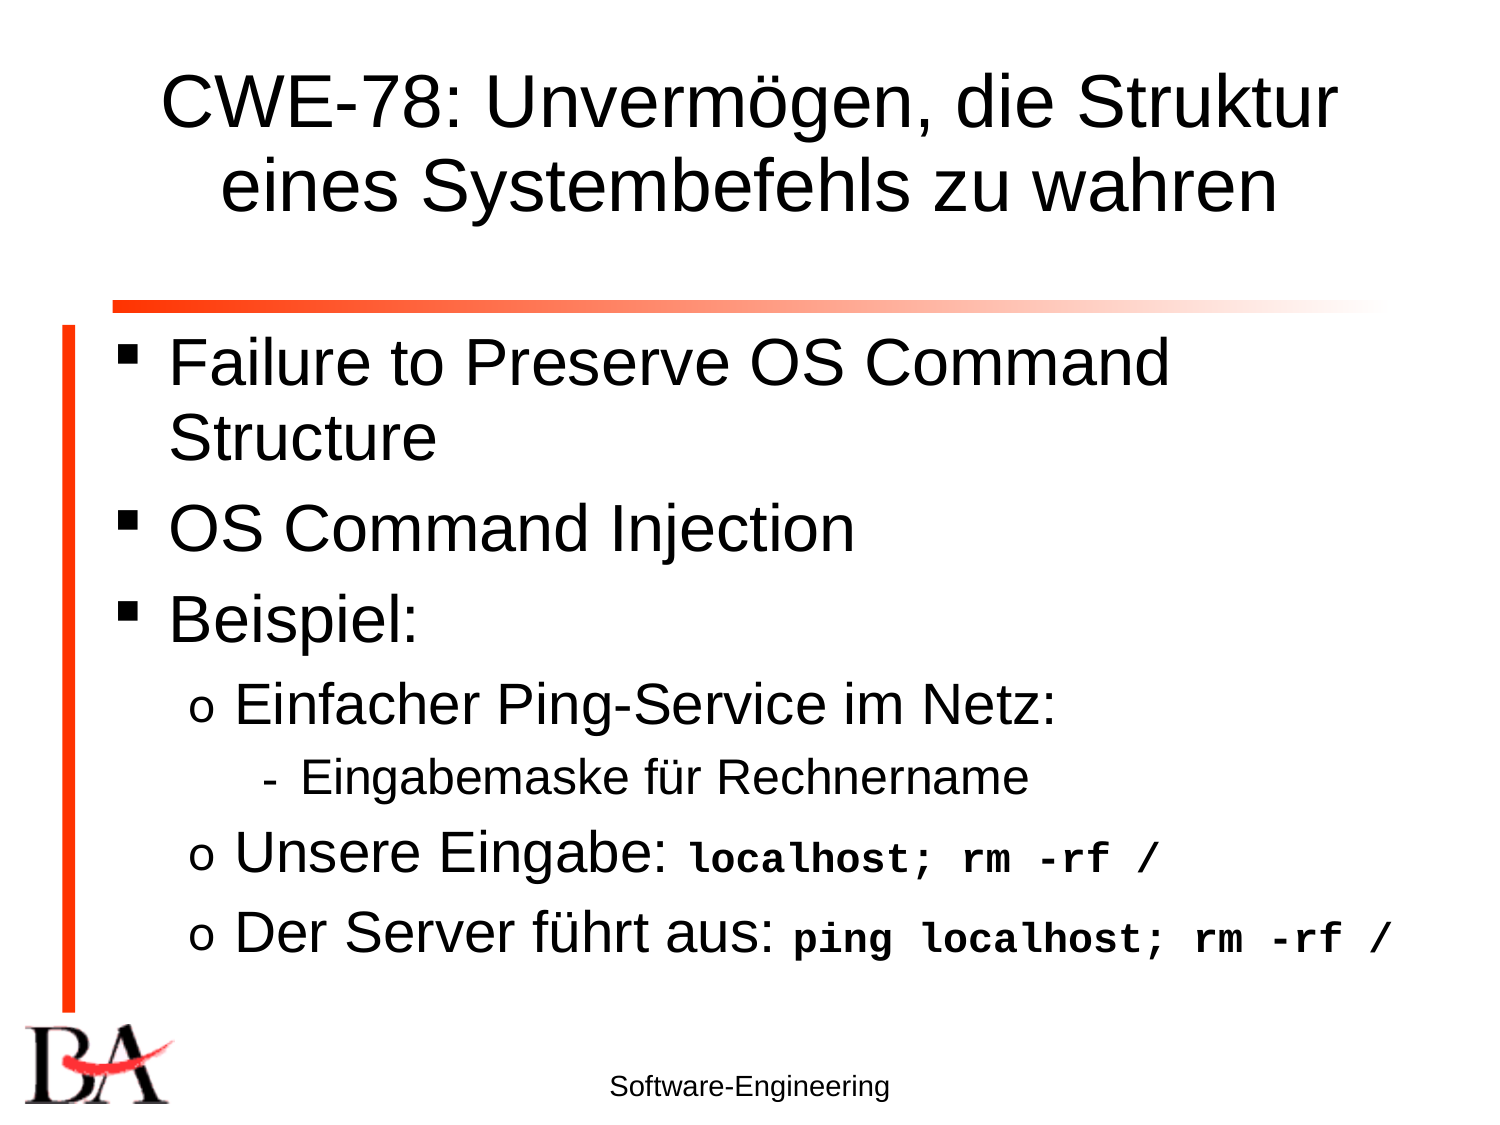

# CWE-78: Unvermögen, die Struktur eines Systembefehls zu wahren
Failure to Preserve OS Command Structure
OS Command Injection
Beispiel:
Einfacher Ping-Service im Netz:
Eingabemaske für Rechnername
Unsere Eingabe: localhost; rm -rf /
Der Server führt aus: ping localhost; rm -rf /